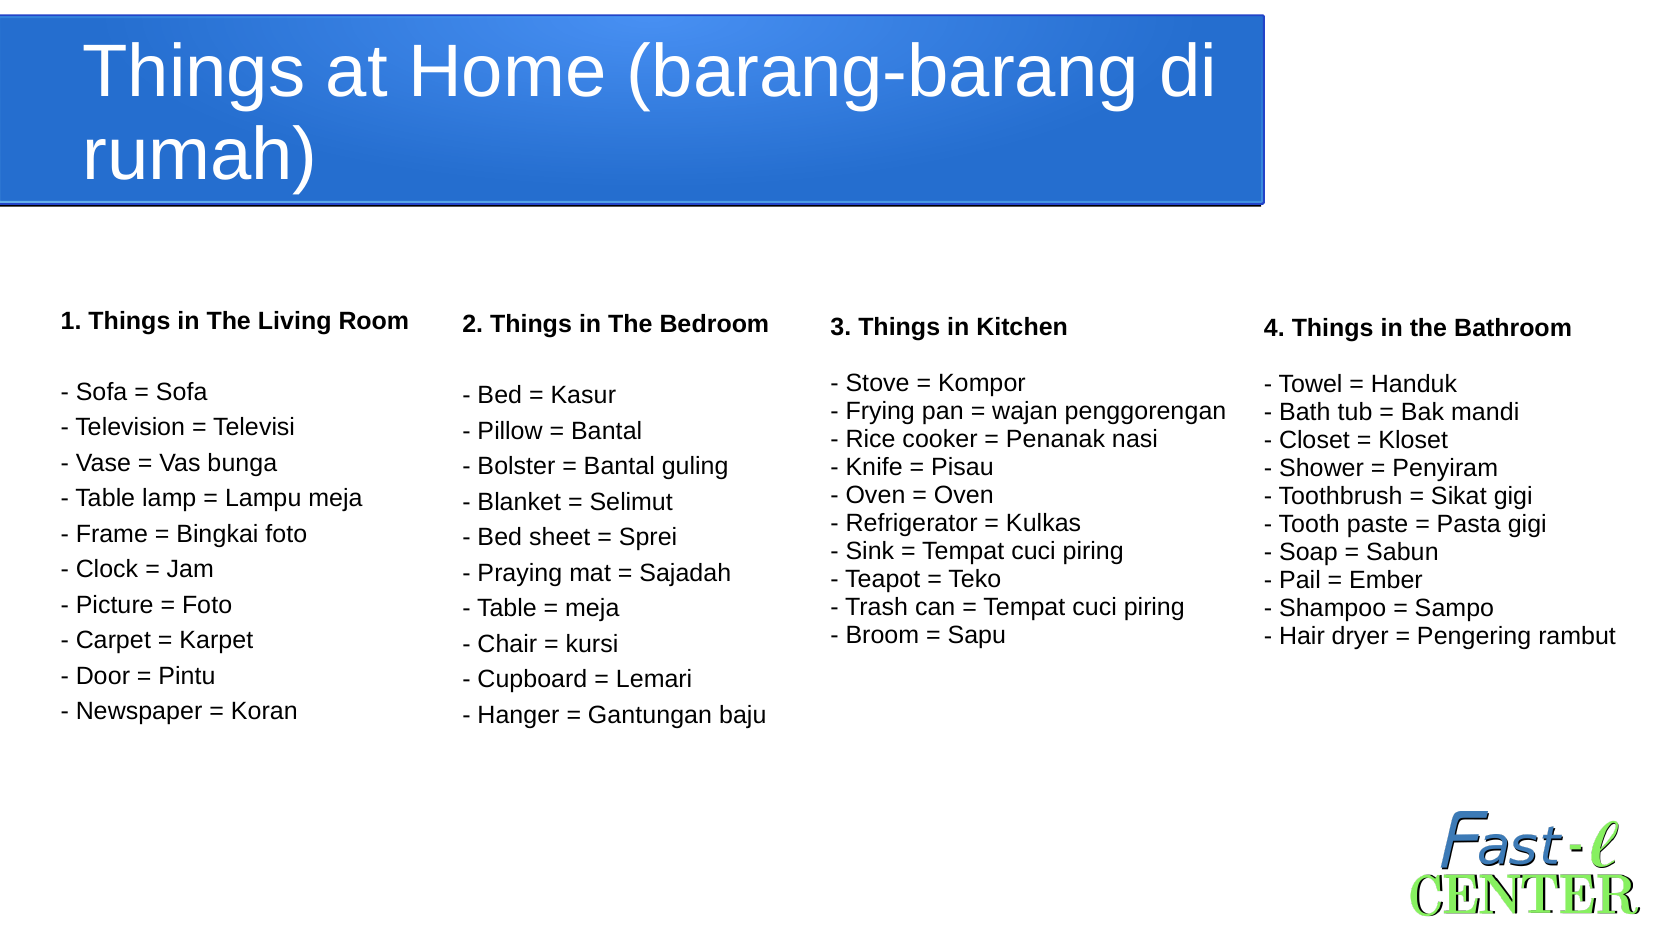

# Things at Home (barang-barang di rumah)
1. Things in The Living Room
- Sofa = Sofa
- Television = Televisi
- Vase = Vas bunga
- Table lamp = Lampu meja
- Frame = Bingkai foto
- Clock = Jam
- Picture = Foto
- Carpet = Karpet
- Door = Pintu
- Newspaper = Koran
2. Things in The Bedroom
- Bed = Kasur
- Pillow = Bantal
- Bolster = Bantal guling
- Blanket = Selimut
- Bed sheet = Sprei
- Praying mat = Sajadah
- Table = meja
- Chair = kursi
- Cupboard = Lemari
- Hanger = Gantungan baju
3. Things in Kitchen
- Stove = Kompor
- Frying pan = wajan penggorengan
- Rice cooker = Penanak nasi
- Knife = Pisau
- Oven = Oven
- Refrigerator = Kulkas
- Sink = Tempat cuci piring
- Teapot = Teko
- Trash can = Tempat cuci piring
- Broom = Sapu
4. Things in the Bathroom
- Towel = Handuk
- Bath tub = Bak mandi
- Closet = Kloset
- Shower = Penyiram
- Toothbrush = Sikat gigi
- Tooth paste = Pasta gigi
- Soap = Sabun
- Pail = Ember
- Shampoo = Sampo
- Hair dryer = Pengering rambut